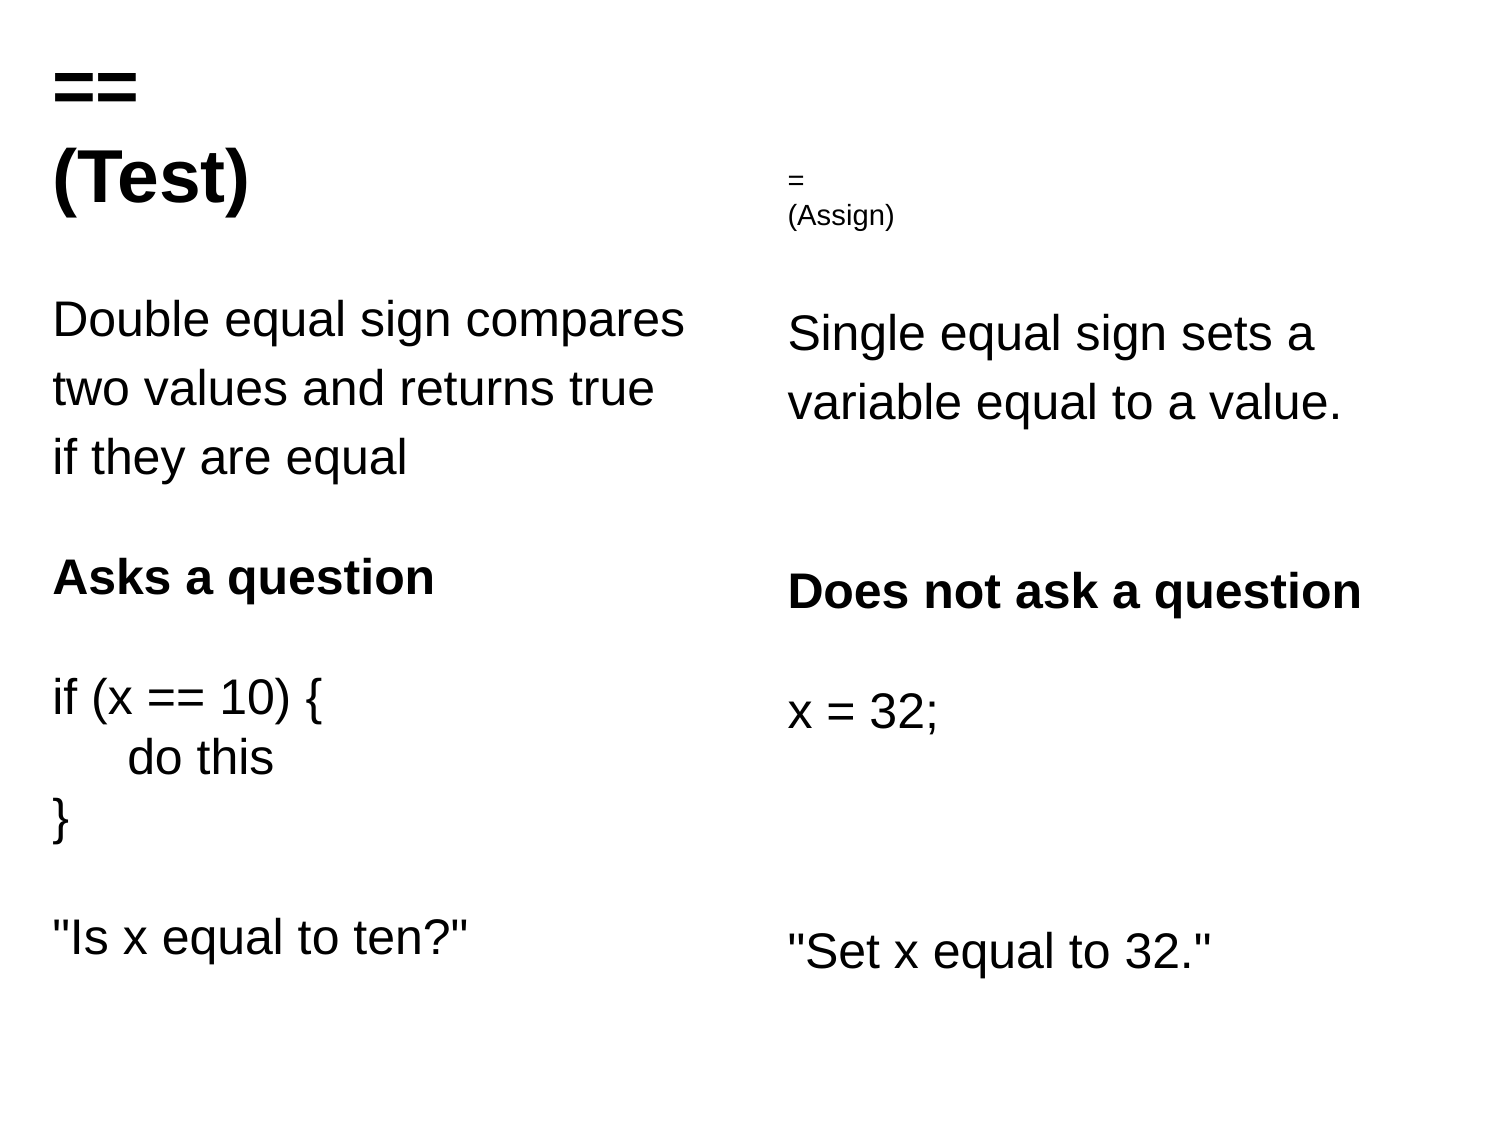

==
(Test)
=
(Assign)
Double equal sign compares
two values and returns true
if they are equal
Asks a question
if (x == 10) {
	do this
}
"Is x equal to ten?"
Single equal sign sets a variable equal to a value.
Does not ask a question
x = 32;
"Set x equal to 32."